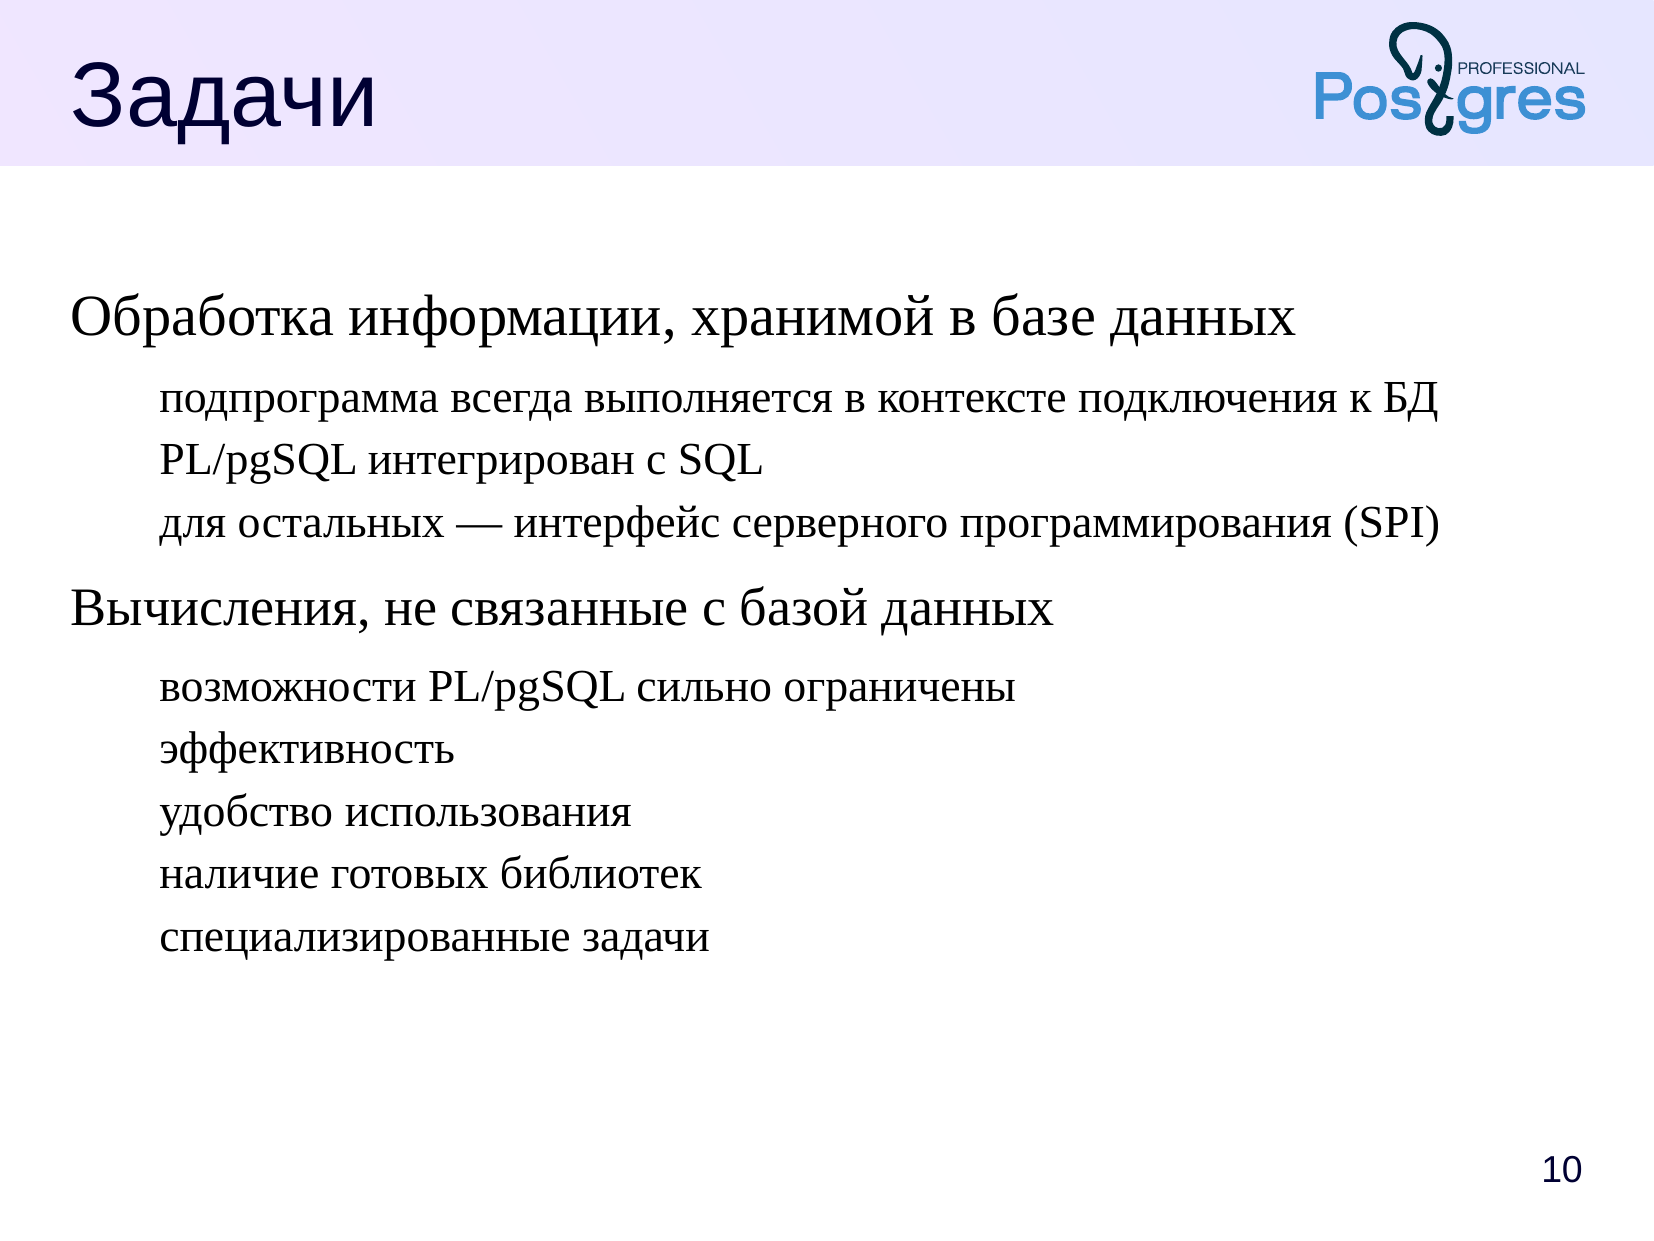

# Задачи
Обработка информации, хранимой в базе данных
подпрограмма всегда выполняется в контексте подключения к БД
PL/pgSQL интегрирован с SQL
для остальных — интерфейс серверного программирования (SPI)
Вычисления, не связанные с базой данных
возможности PL/pgSQL сильно ограничены
эффективность
удобство использования
наличие готовых библиотек
специализированные задачи